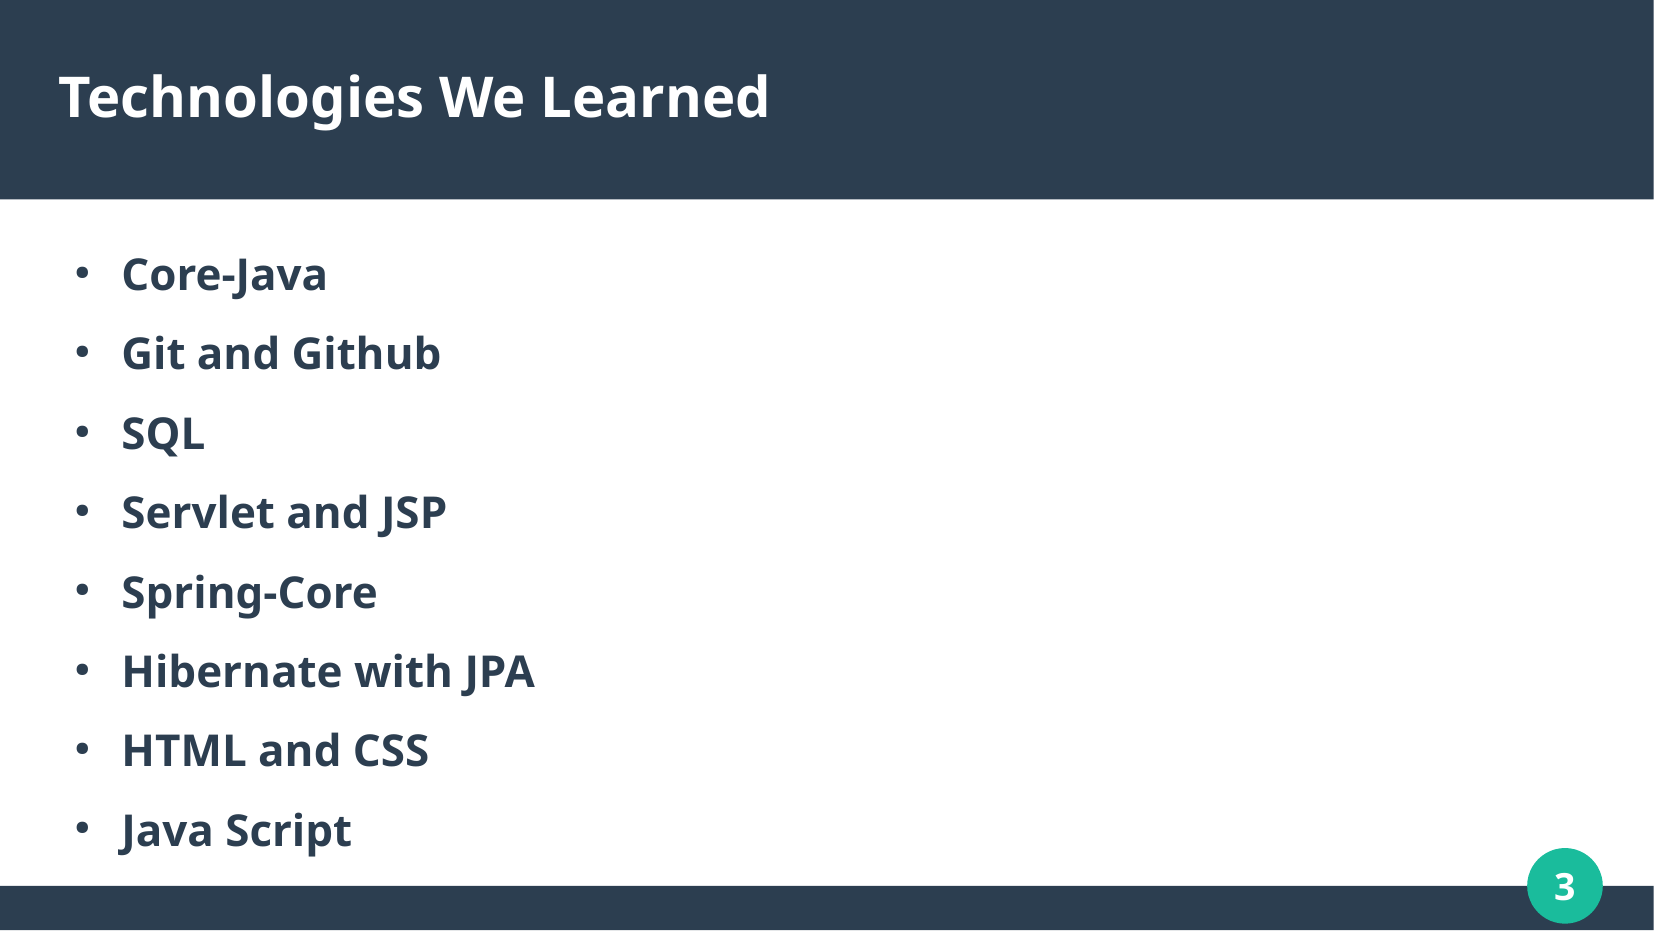

# Technologies We Learned
Core-Java
Git and Github
SQL
Servlet and JSP
Spring-Core
Hibernate with JPA
HTML and CSS
Java Script